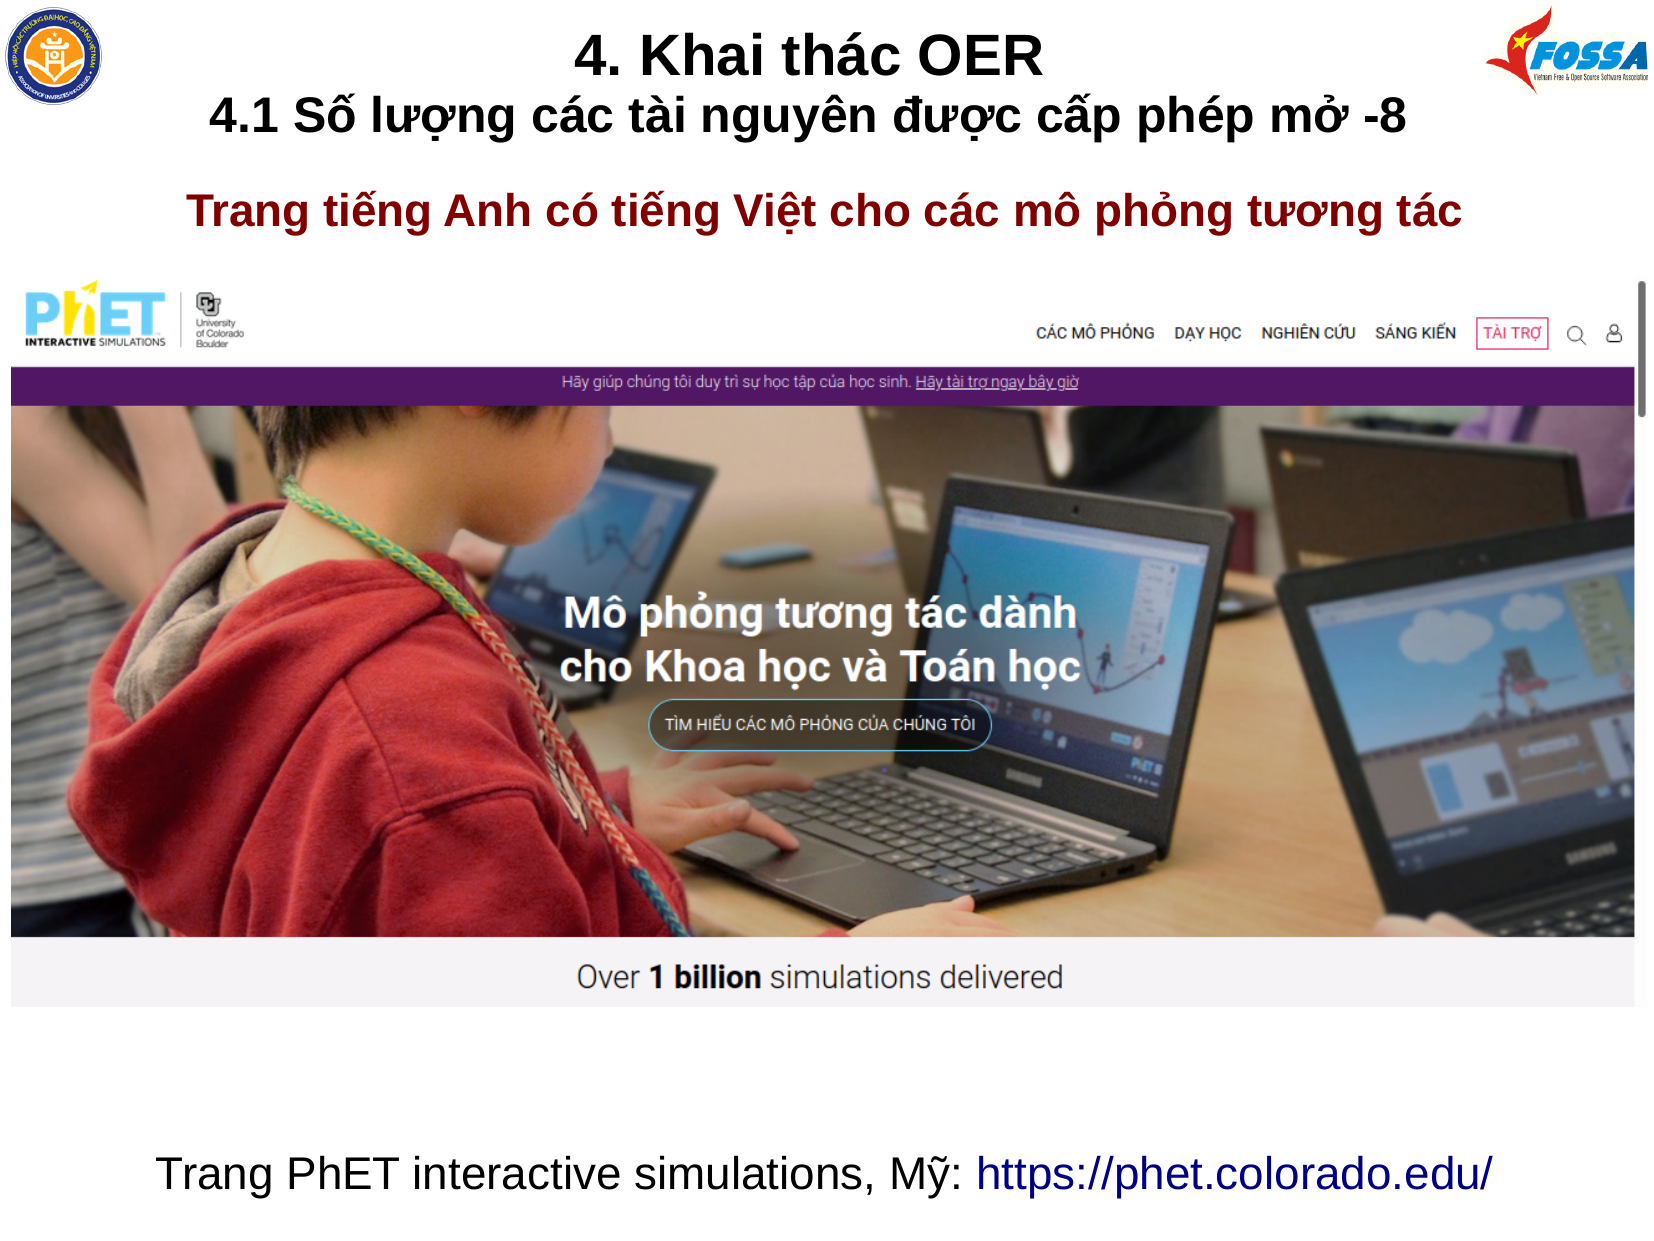

# 4. Khai thác OER 4.1 Số lượng các tài nguyên được cấp phép mở -8
Trang tiếng Anh có tiếng Việt cho các mô phỏng tương tác
Trang PhET interactive simulations, Mỹ: https://phet.colorado.edu/